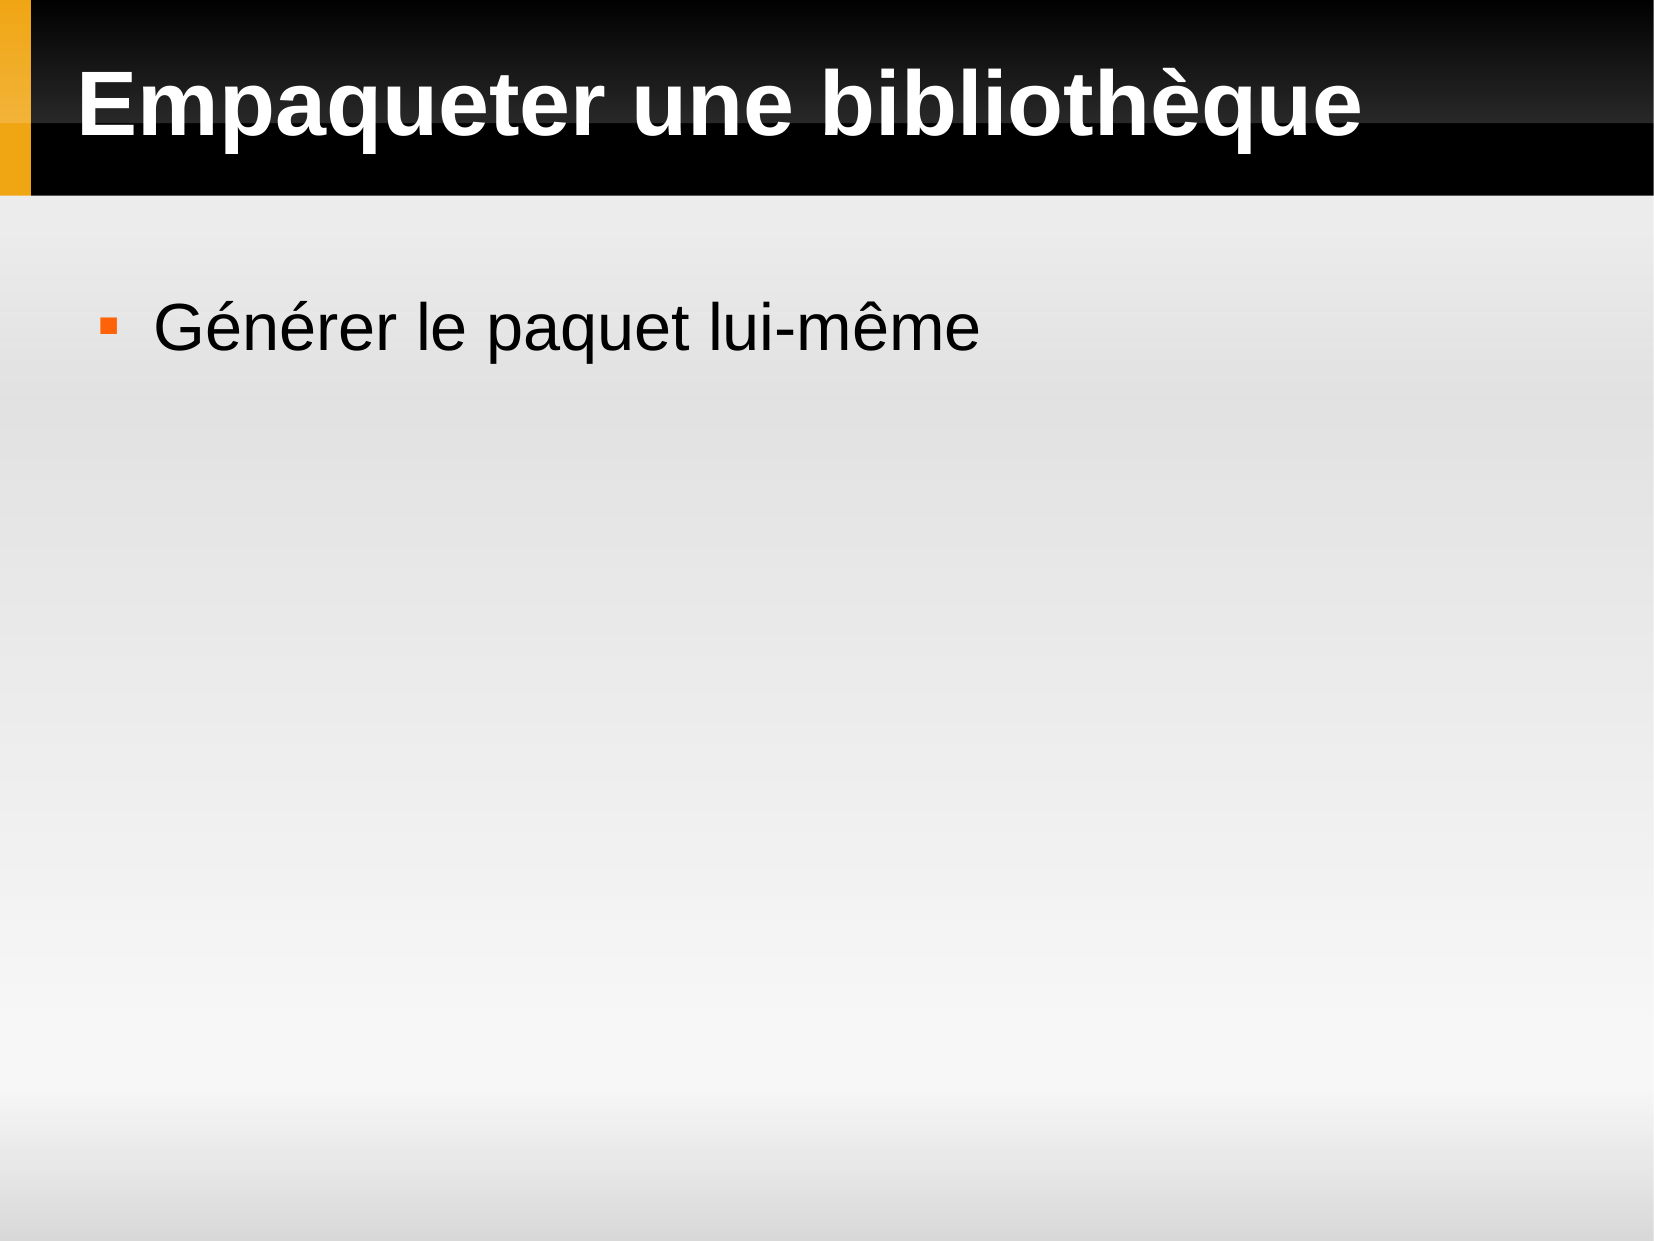

# Empaqueter une bibliothèque
Générer le paquet lui-même